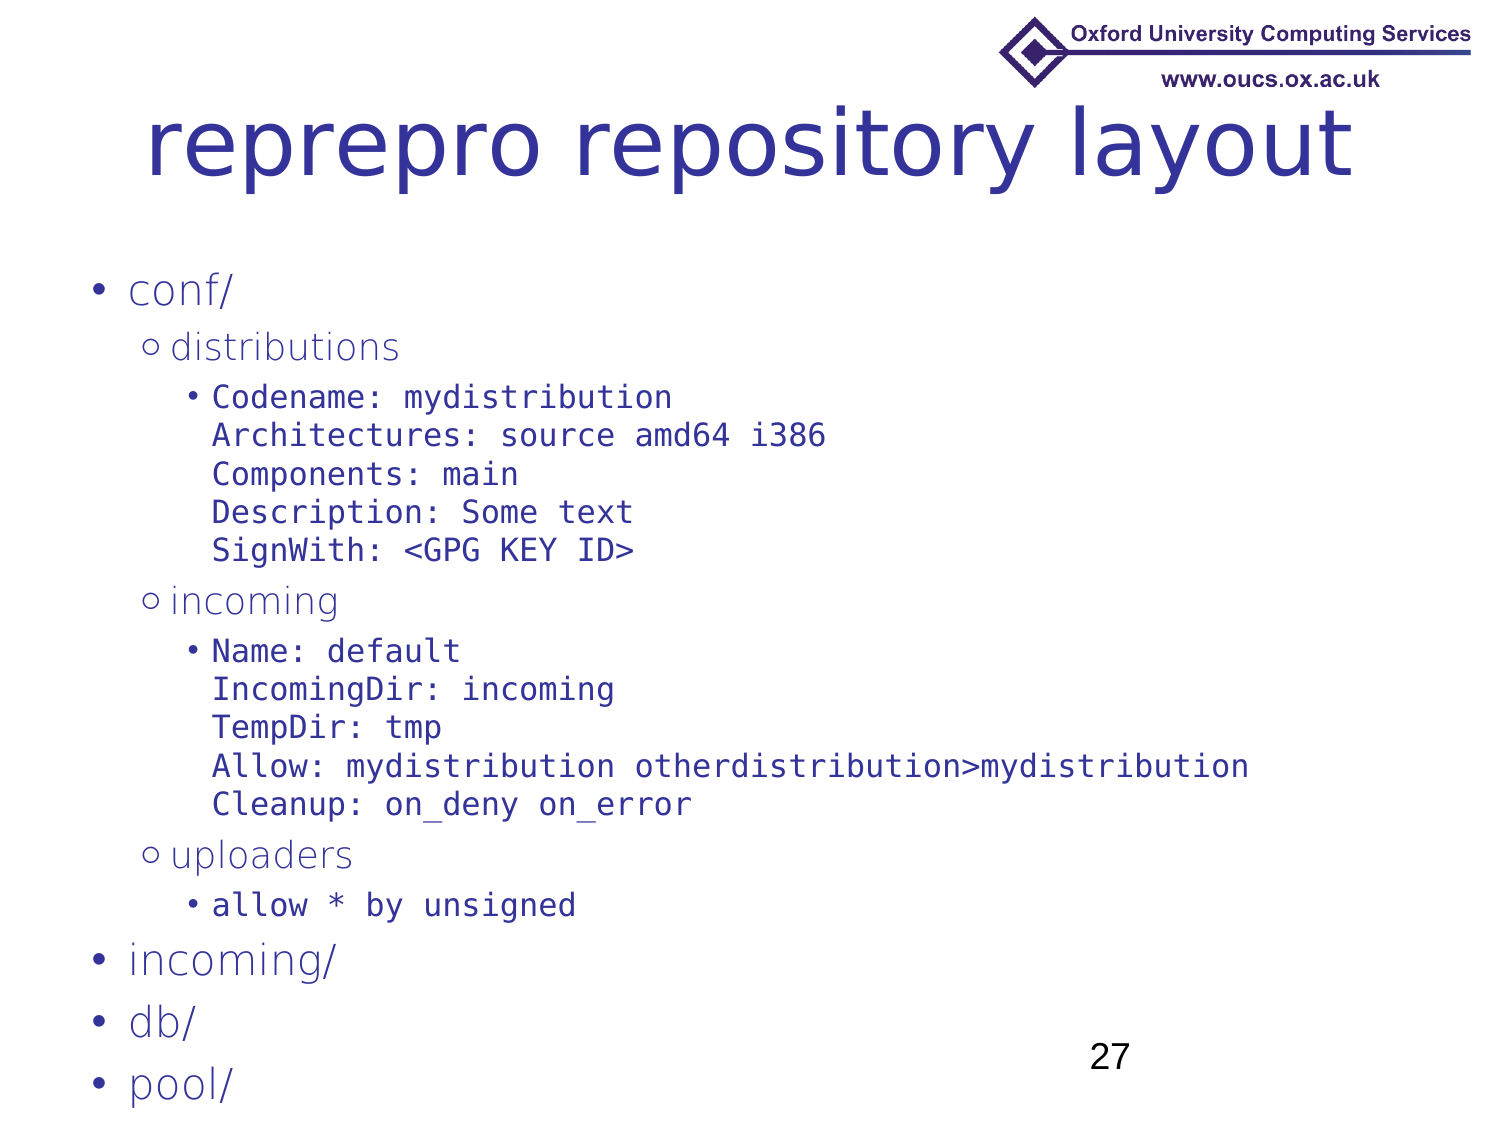

# reprepro repository layout
conf/
distributions
Codename: mydistribution
Architectures: source amd64 i386
Components: main
Description: Some text
SignWith: <GPG KEY ID>
incoming
Name: default
IncomingDir: incoming
TempDir: tmp
Allow: mydistribution otherdistribution>mydistribution
Cleanup: on_deny on_error
uploaders
allow * by unsigned
incoming/
db/
pool/
27